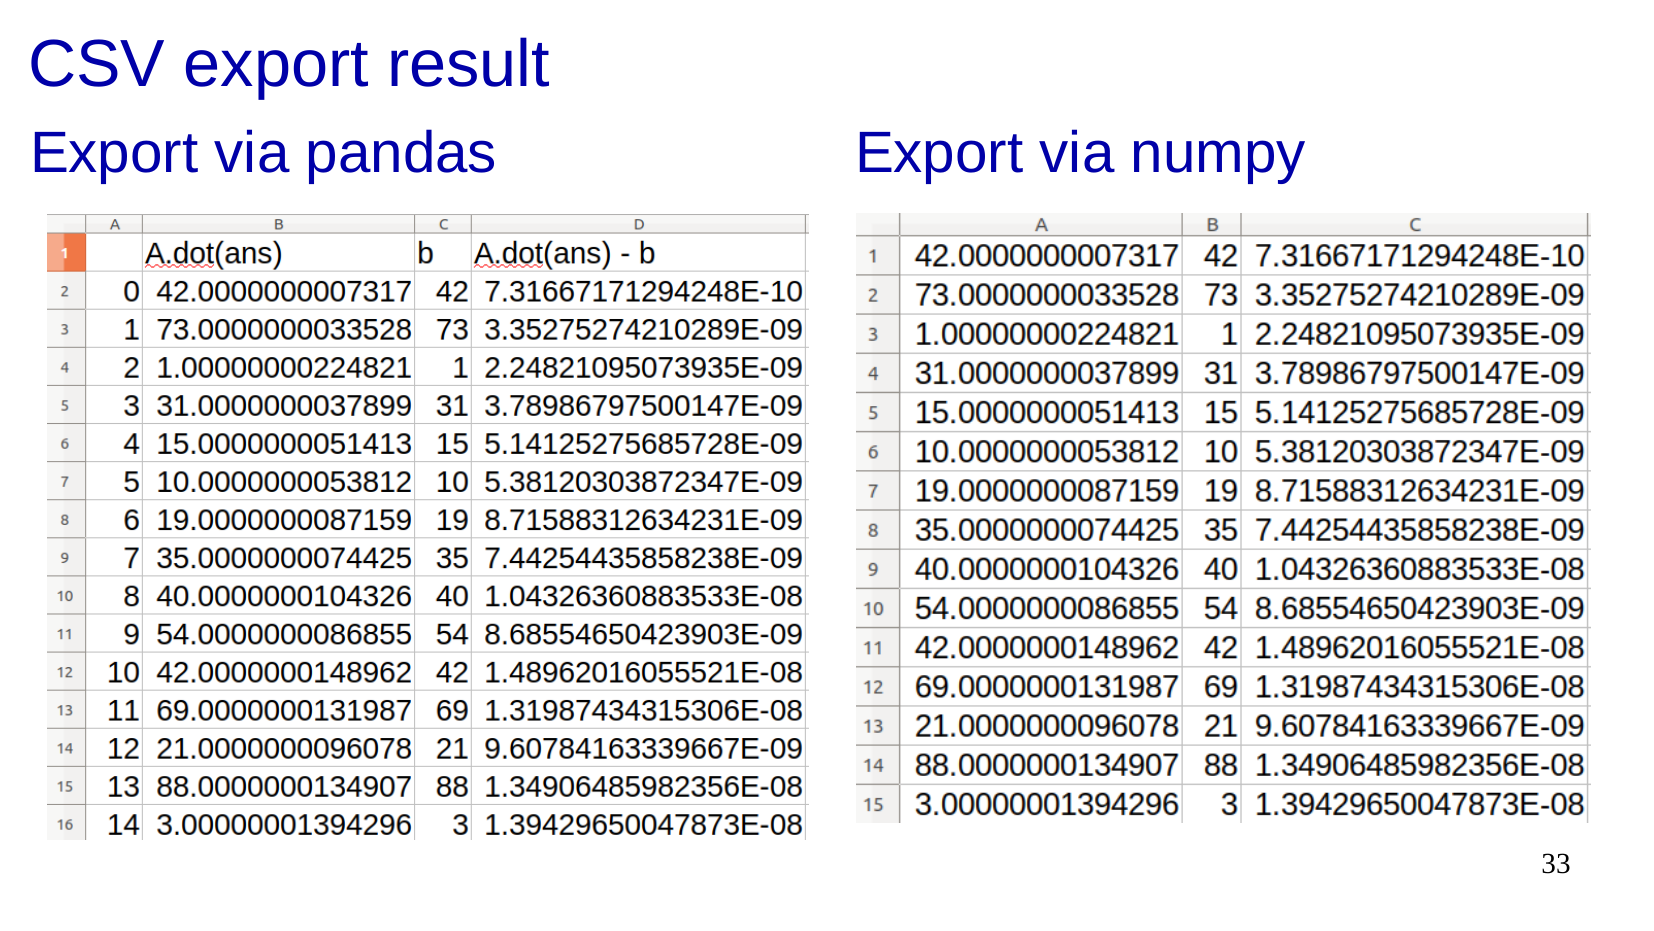

# CSV export result
Export via pandas					Export via numpy
33